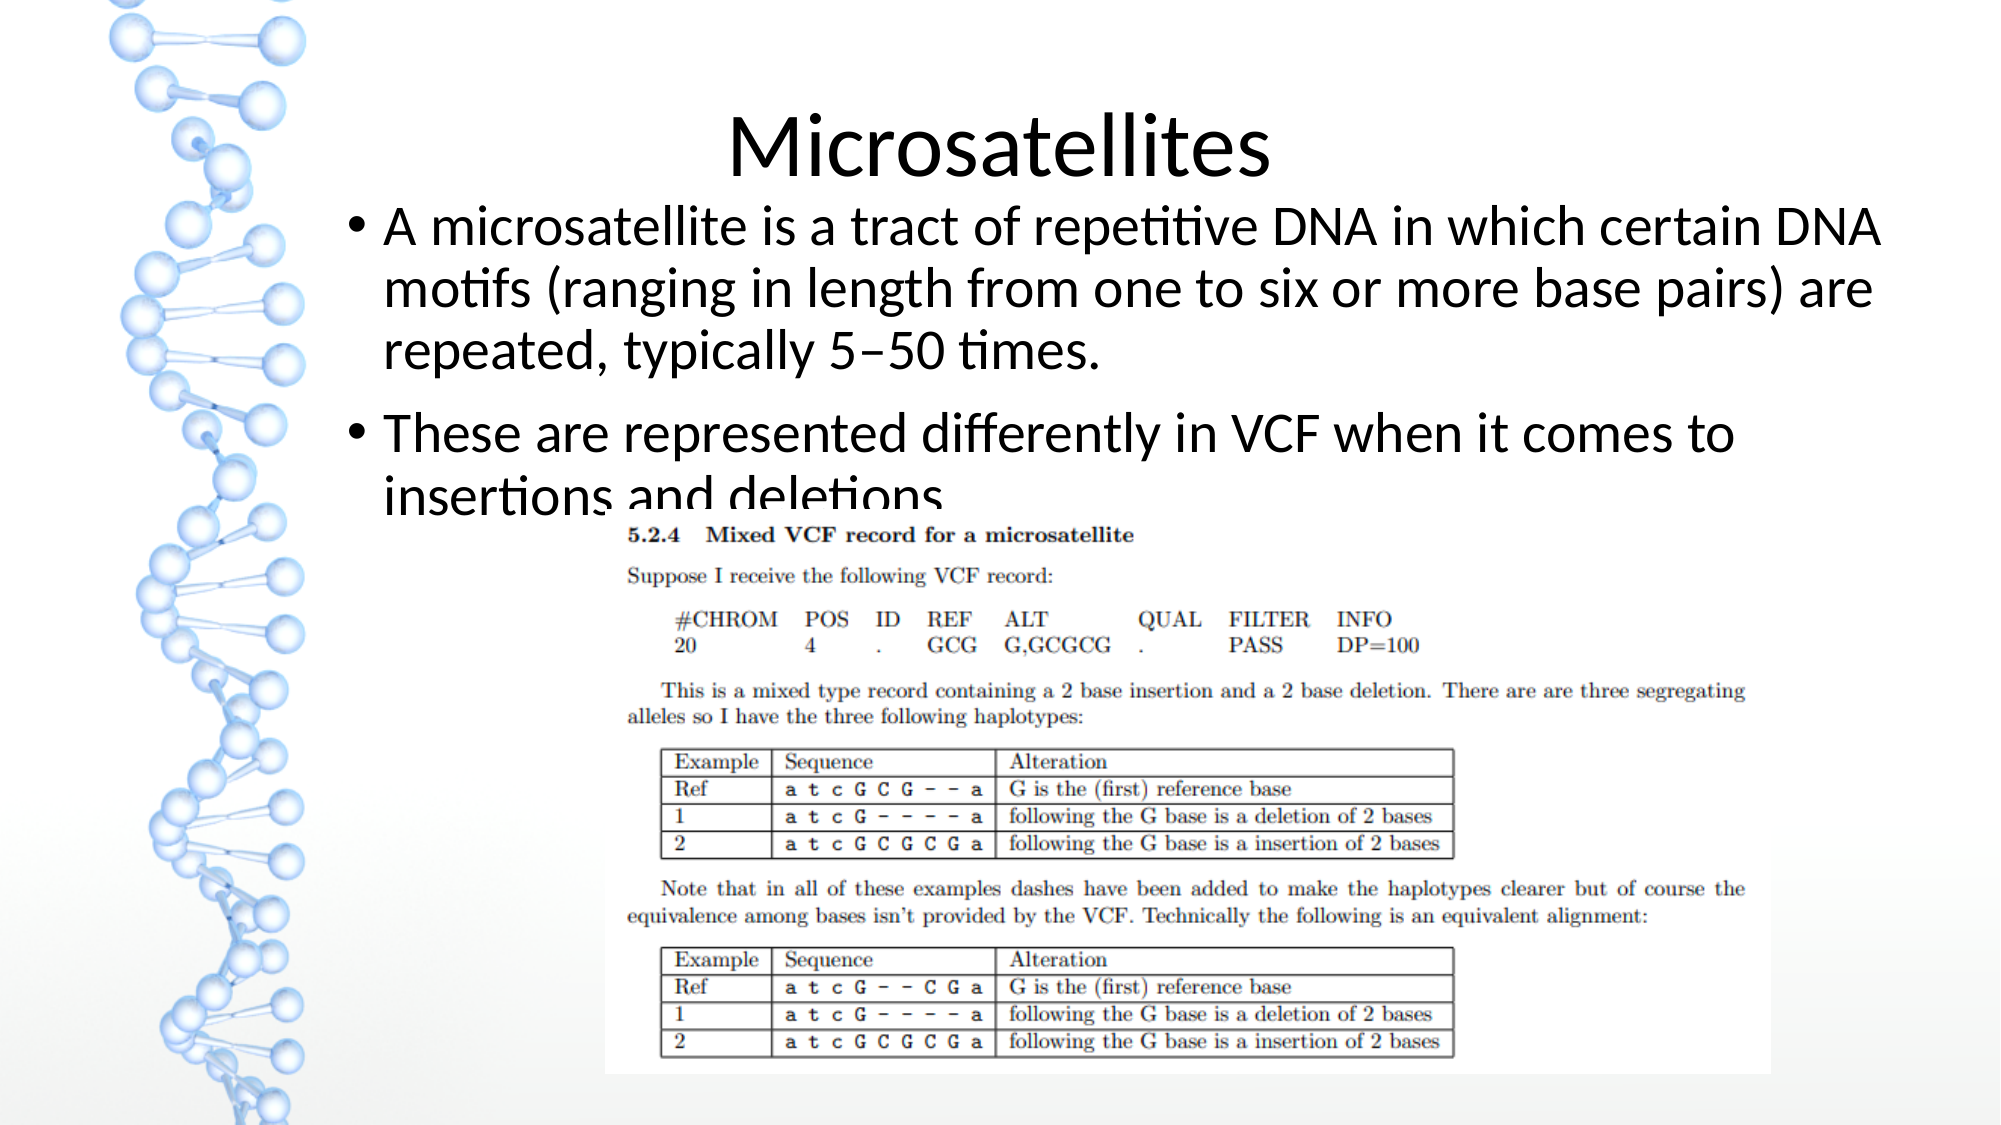

# Microsatellites
A microsatellite is a tract of repetitive DNA in which certain DNA motifs (ranging in length from one to six or more base pairs) are repeated, typically 5–50 times.
These are represented differently in VCF when it comes to insertions and deletions